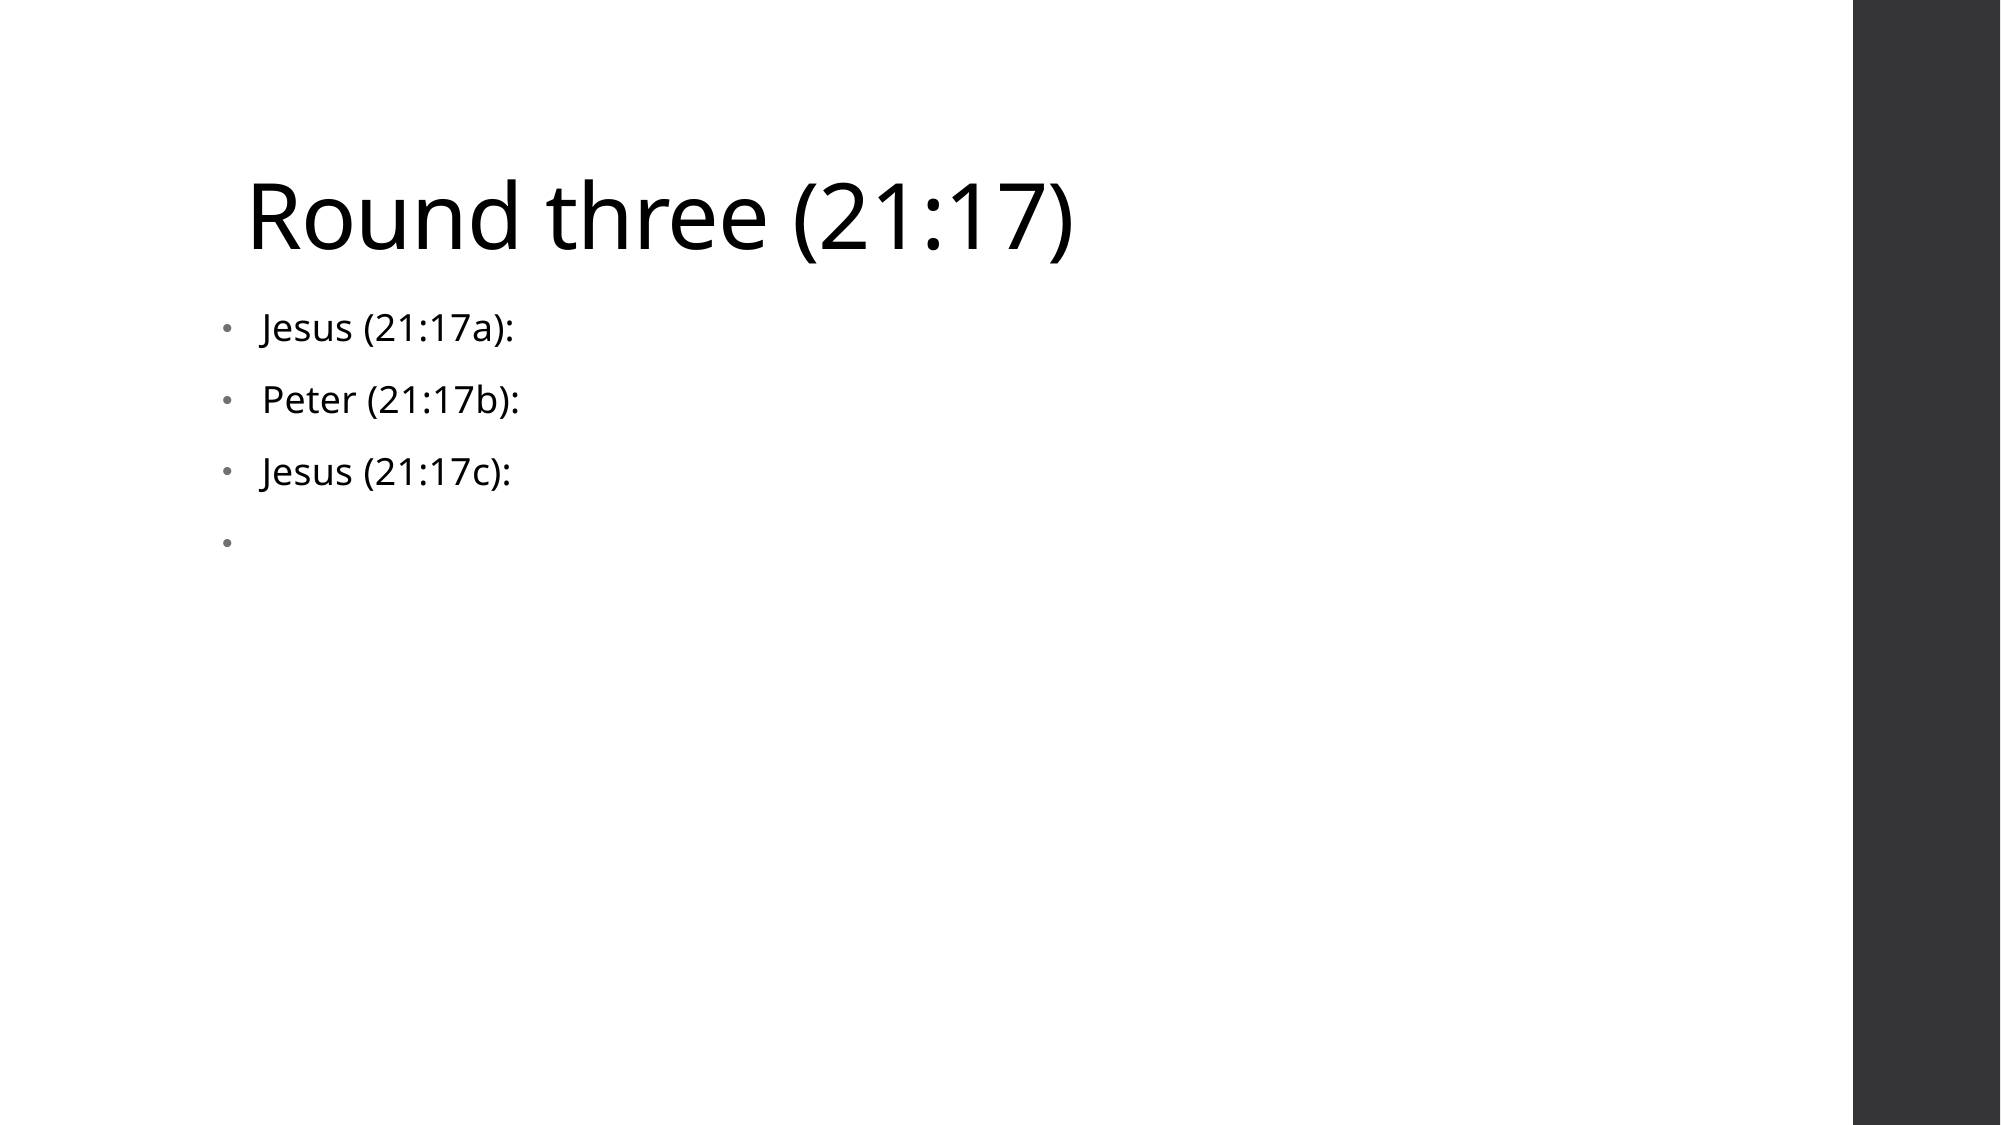

# Round three (21:17)
 Jesus (21:17a):
 Peter (21:17b):
 Jesus (21:17c):